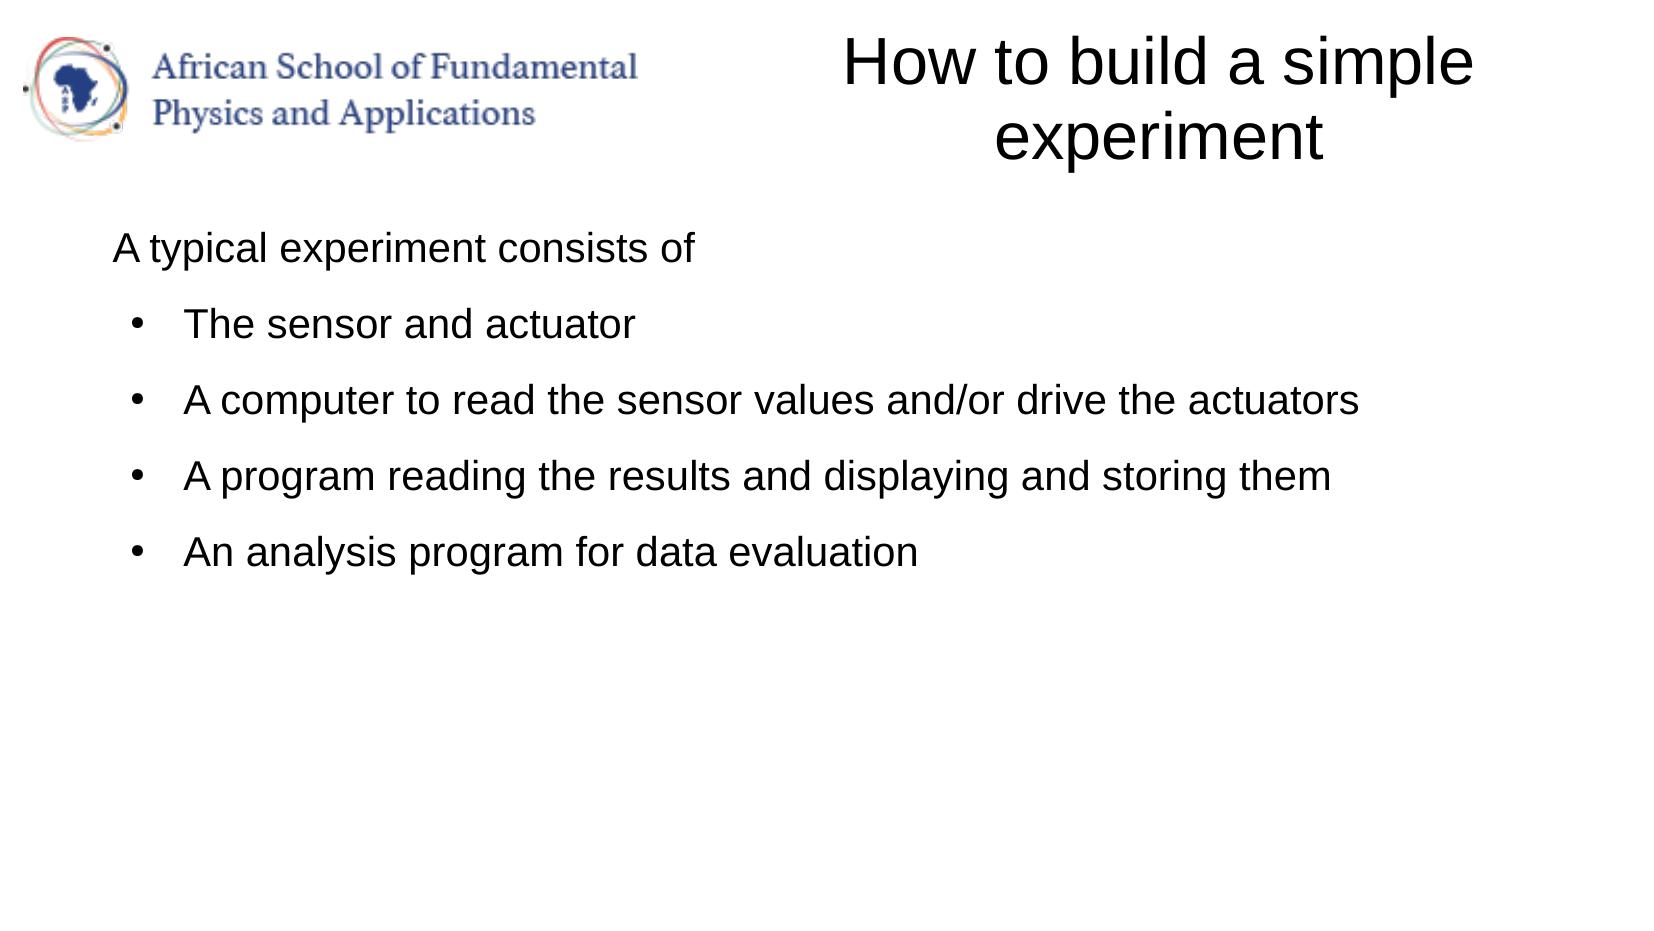

# How to build a simple experiment
A typical experiment consists of
The sensor and actuator
A computer to read the sensor values and/or drive the actuators
A program reading the results and displaying and storing them
An analysis program for data evaluation